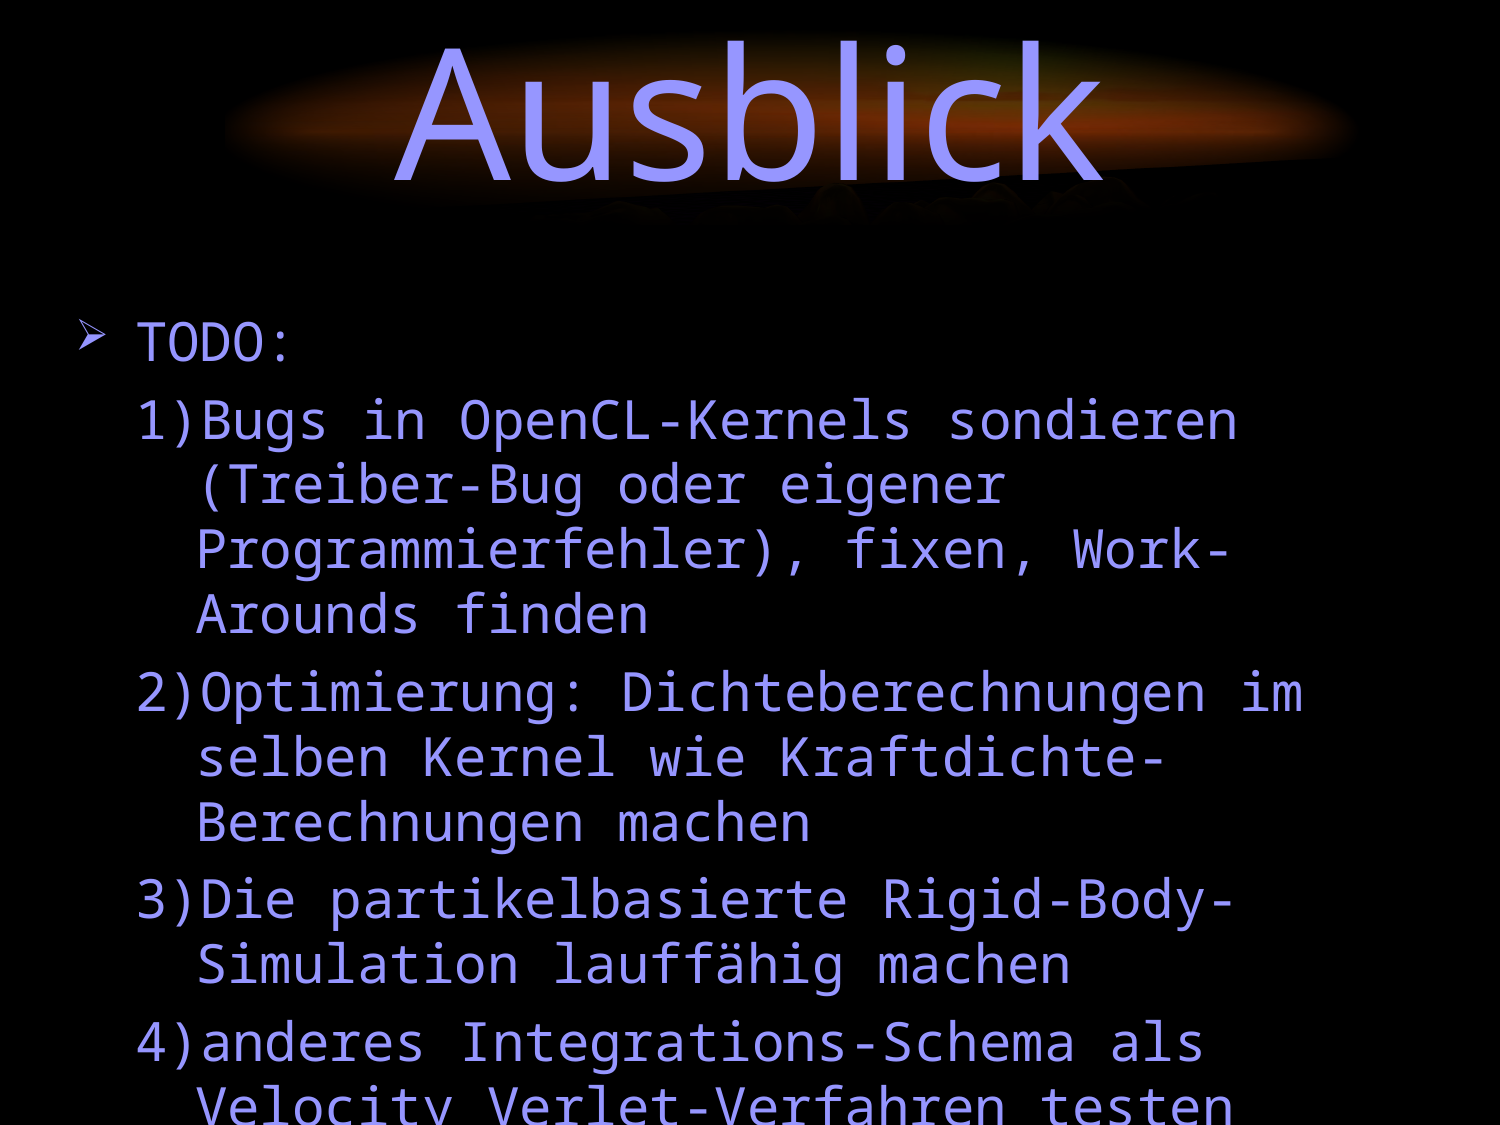

Ausblick
TODO:
Bugs in OpenCL-Kernels sondieren (Treiber-Bug oder eigener Programmierfehler), fixen, Work-Arounds finden
Optimierung: Dichteberechnungen im selben Kernel wie Kraftdichte-Berechnungen machen
Die partikelbasierte Rigid-Body-Simulation lauffähig machen
anderes Integrations-Schema als Velocity Verlet-Verfahren testen
5. Ein das sehr Bandbreiten-lastige und
speicherhungrige .
6. Das Fluid angemessen visualisieren nach [vdLGS09], aus Erkenntnis-
sen hieraus womöglich die Shader-Klasse und den Shader-Template-
Code des „GenericLightingUberShader“ refactorn
7. Die Funktionalität, mehrere Fluide zu simulieren und visualisieren,
lauffähig machen
8. OpenCL-Kernels profilen, Flaschenhälse finden, optimieren
9. Den SceneLoader fertig implementieren
10. Die Features zu Ende implementieren, für welche schon viel Code im
System liegt: Deferred und Layered Rendering
11. Funktionalität zur Voxelisierung von Geometrie bereitstellen, so dass
beliebige „water tight“ Meshes an der Rigid Body-Simulation teilneh-
men können
12. Die „static triangle collision meshes“ implementieren
13. Eine GUI implementieren
14. In Hinblick auf Vision der Paddel-Simulation: Wii Remote-Anbindung
inklusive Wii MotionPlus- Funktionalität57 realisieren
15. weitere Features implementeren: Ambient Occlusion, Depth of Field
etc.
16. „akustische Simulation“: testen, ob die generische Framework-
Struktur sich auch auf diese Domäne übertragen lässt, und ob dies
einen Mehrwert darstellt